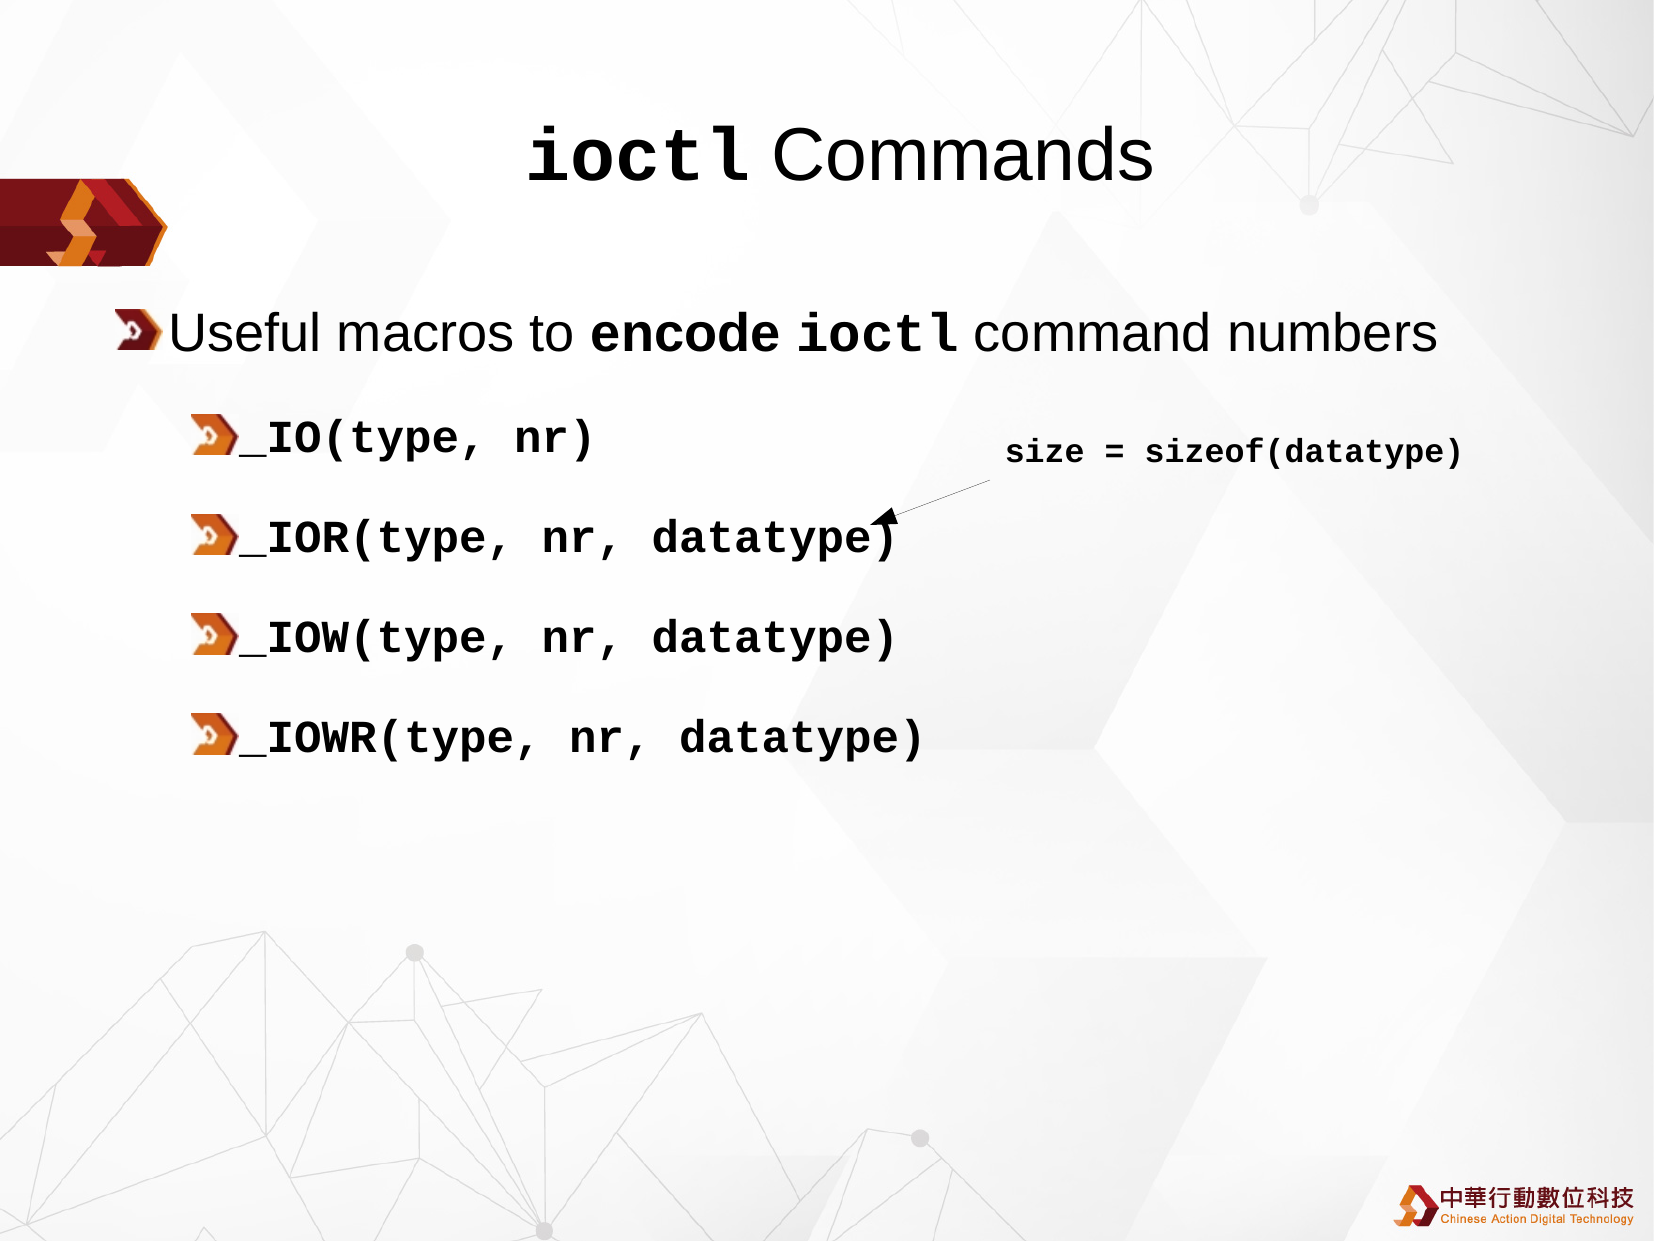

# ioctl Commands
Useful macros to encode ioctl command numbers
_IO(type, nr)
_IOR(type, nr, datatype)
_IOW(type, nr, datatype)
_IOWR(type, nr, datatype)
size = sizeof(datatype)